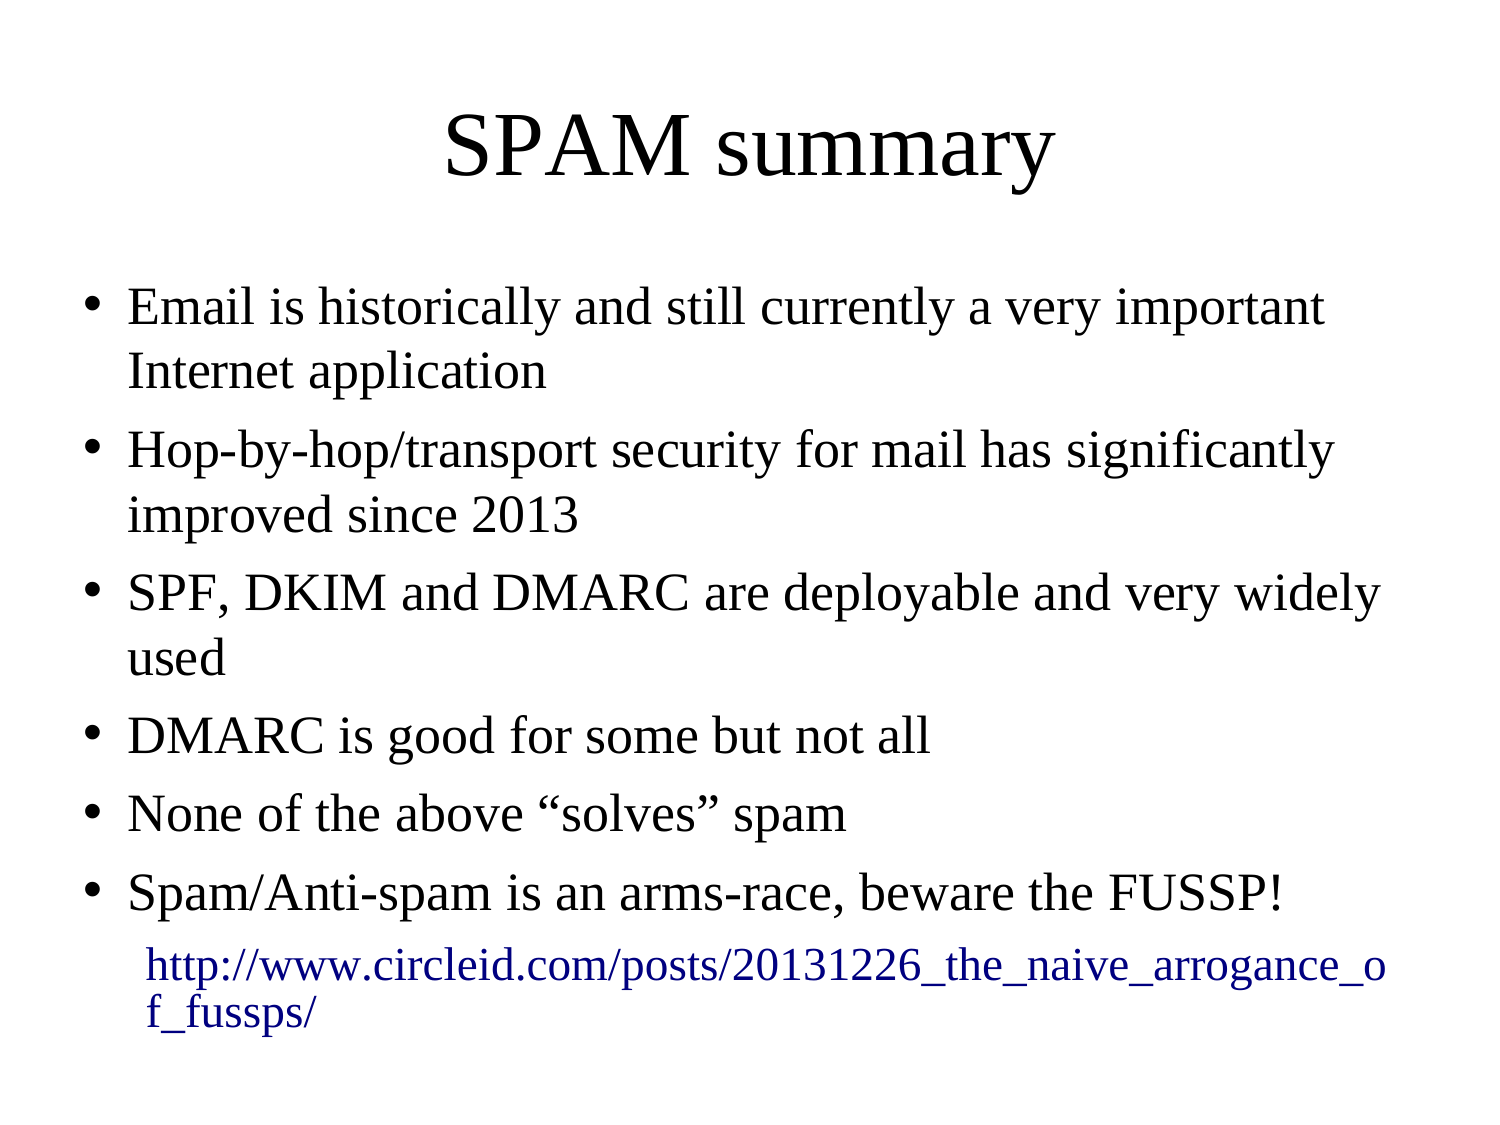

# SPAM summary
Email is historically and still currently a very important Internet application
Hop-by-hop/transport security for mail has significantly improved since 2013
SPF, DKIM and DMARC are deployable and very widely used
DMARC is good for some but not all
None of the above “solves” spam
Spam/Anti-spam is an arms-race, beware the FUSSP!
http://www.circleid.com/posts/20131226_the_naive_arrogance_of_fussps/